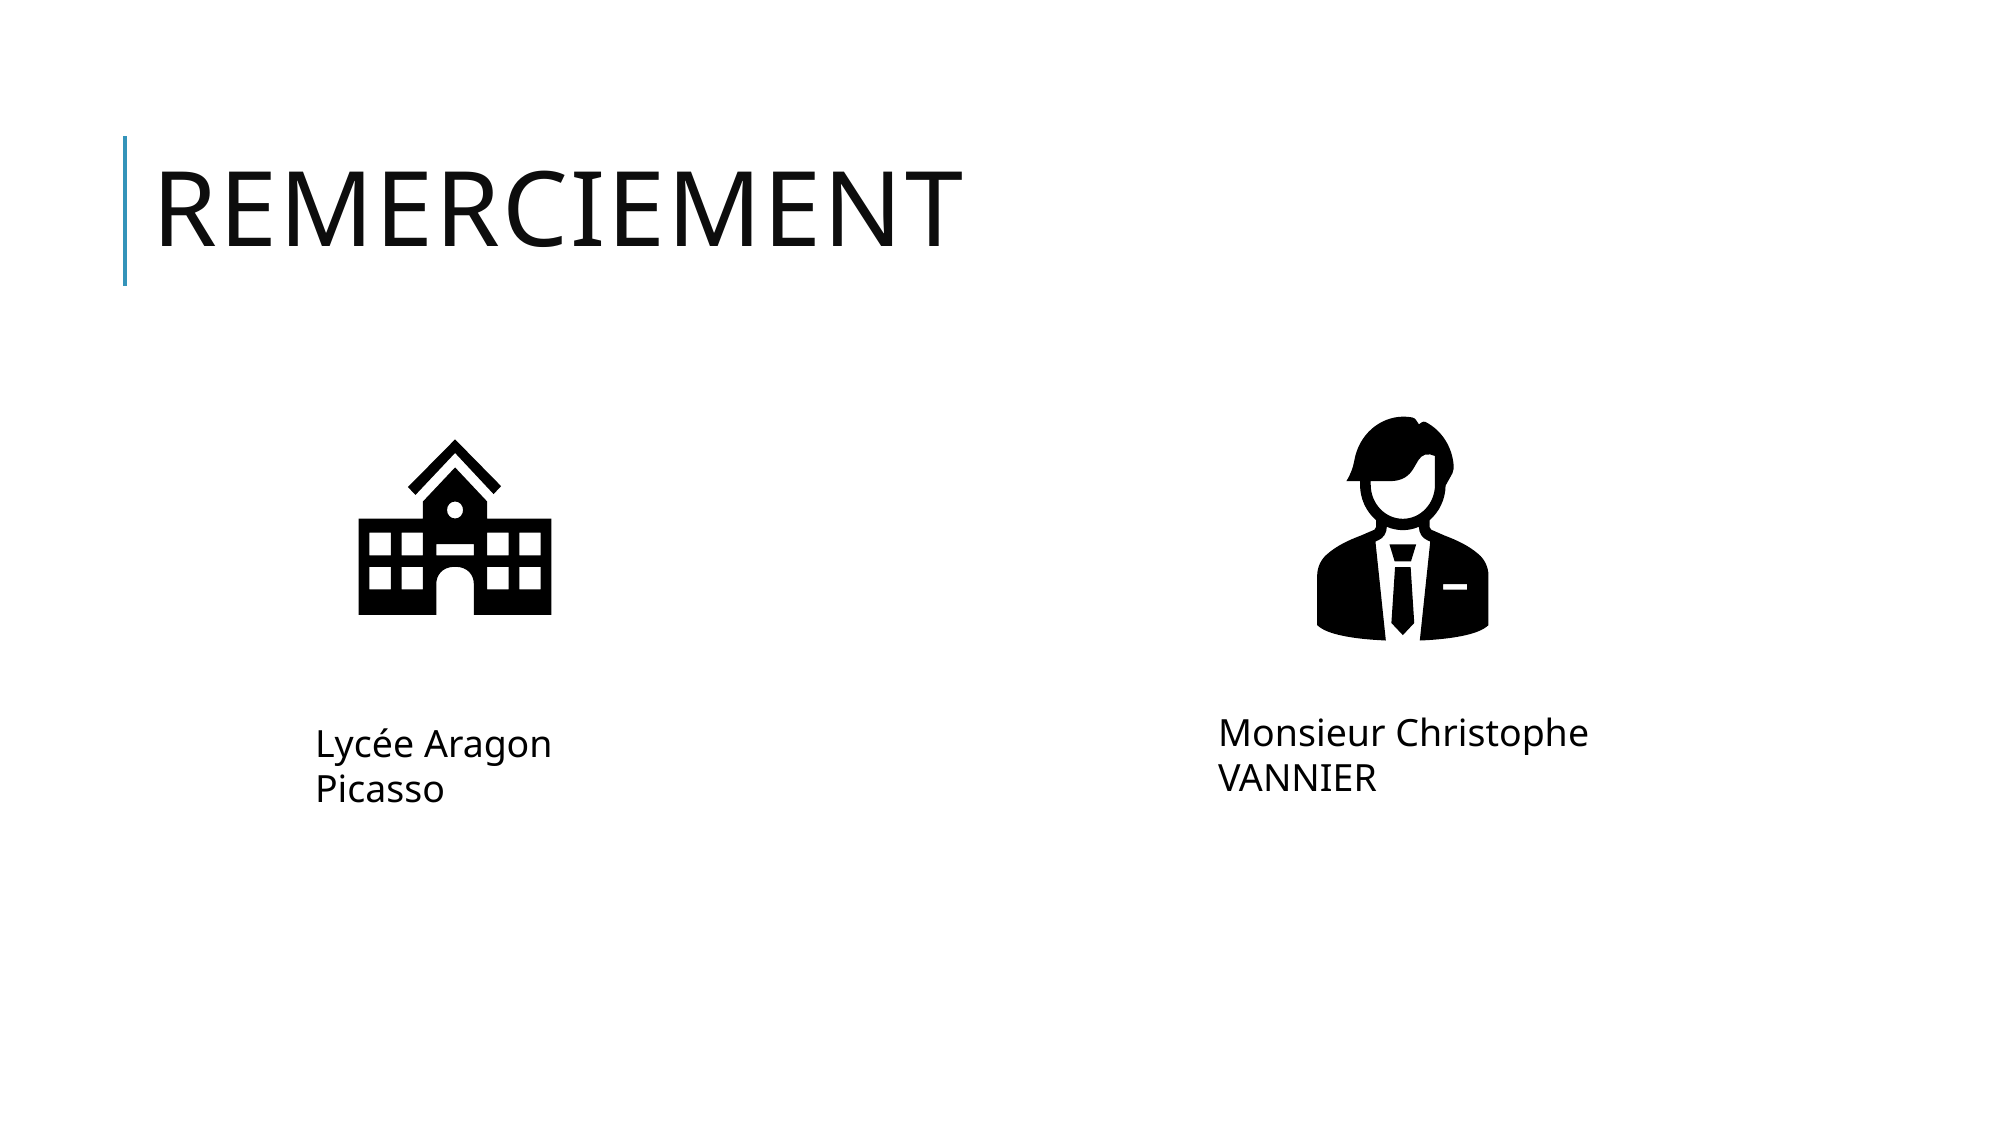

# Remerciement
Monsieur Christophe VANNIER
Lycée Aragon Picasso